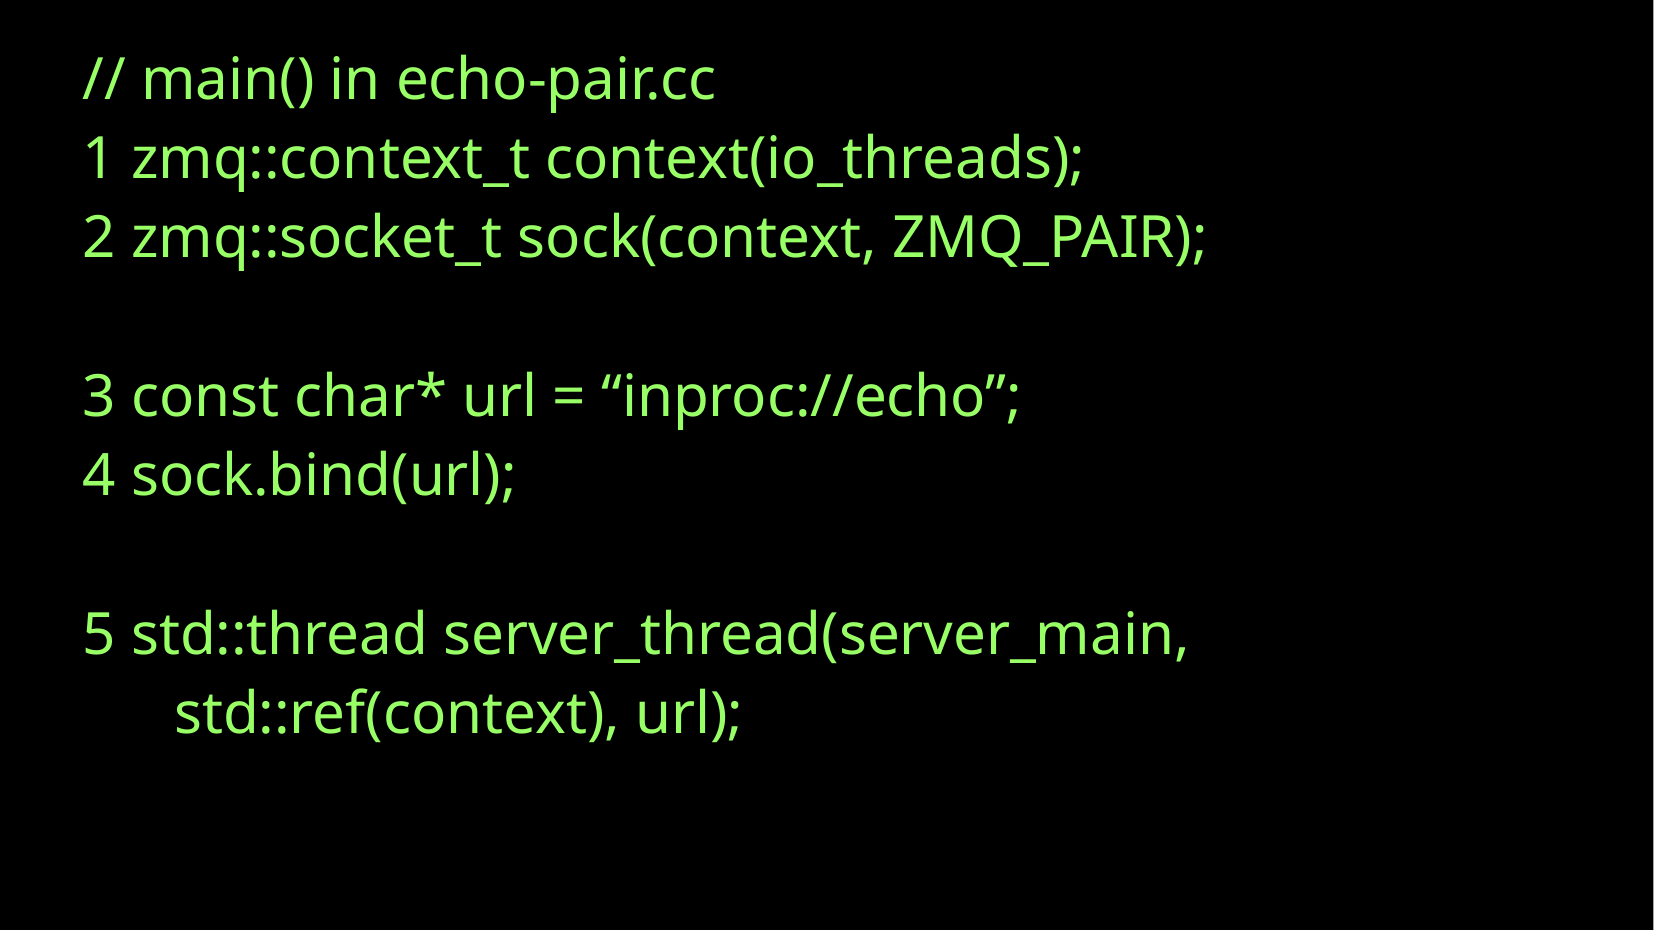

# // main() in echo-pair.cc
1 zmq::context_t context(io_threads);
2 zmq::socket_t sock(context, ZMQ_PAIR);
3 const char* url = “inproc://echo”;
4 sock.bind(url);
5 std::thread server_thread(server_main,
 std::ref(context), url);